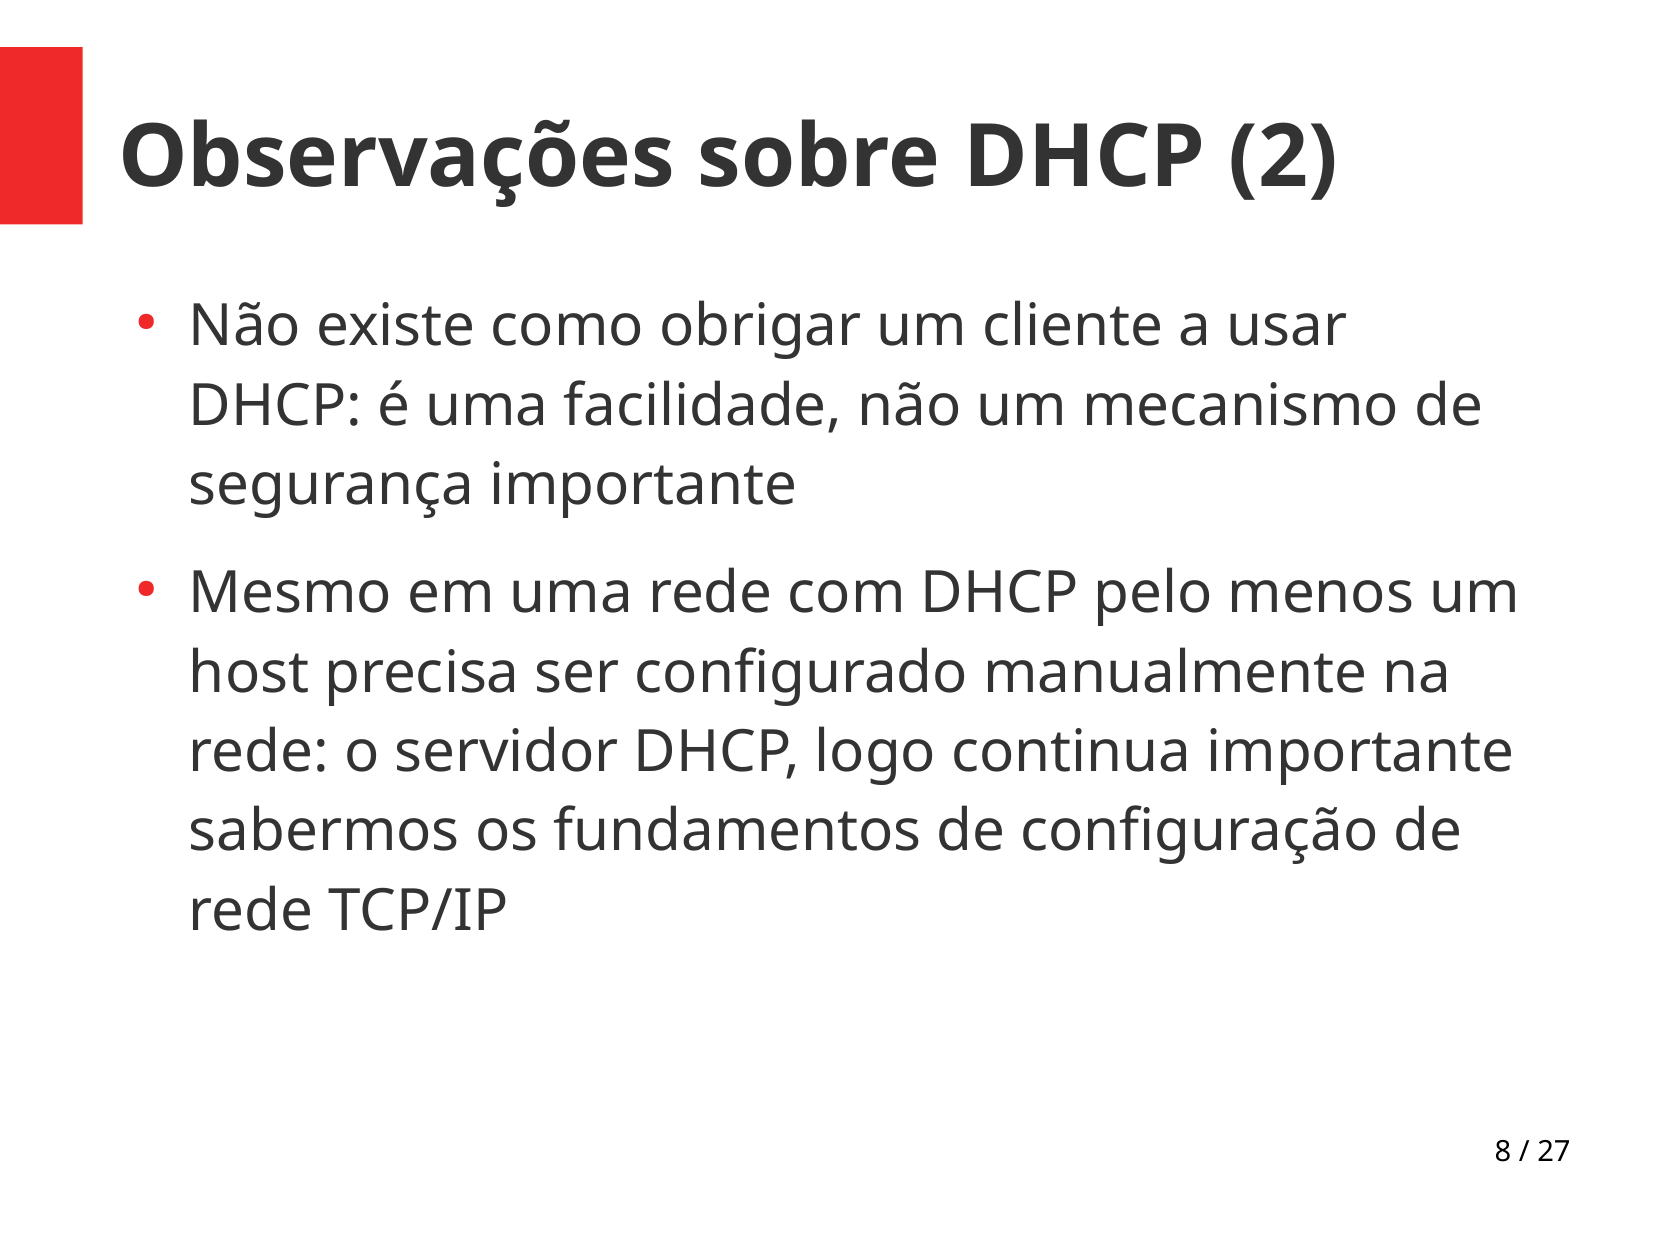

# Observações sobre DHCP (2)
Não existe como obrigar um cliente a usar DHCP: é uma facilidade, não um mecanismo de segurança importante
Mesmo em uma rede com DHCP pelo menos um host precisa ser configurado manualmente na rede: o servidor DHCP, logo continua importante sabermos os fundamentos de configuração de rede TCP/IP
8